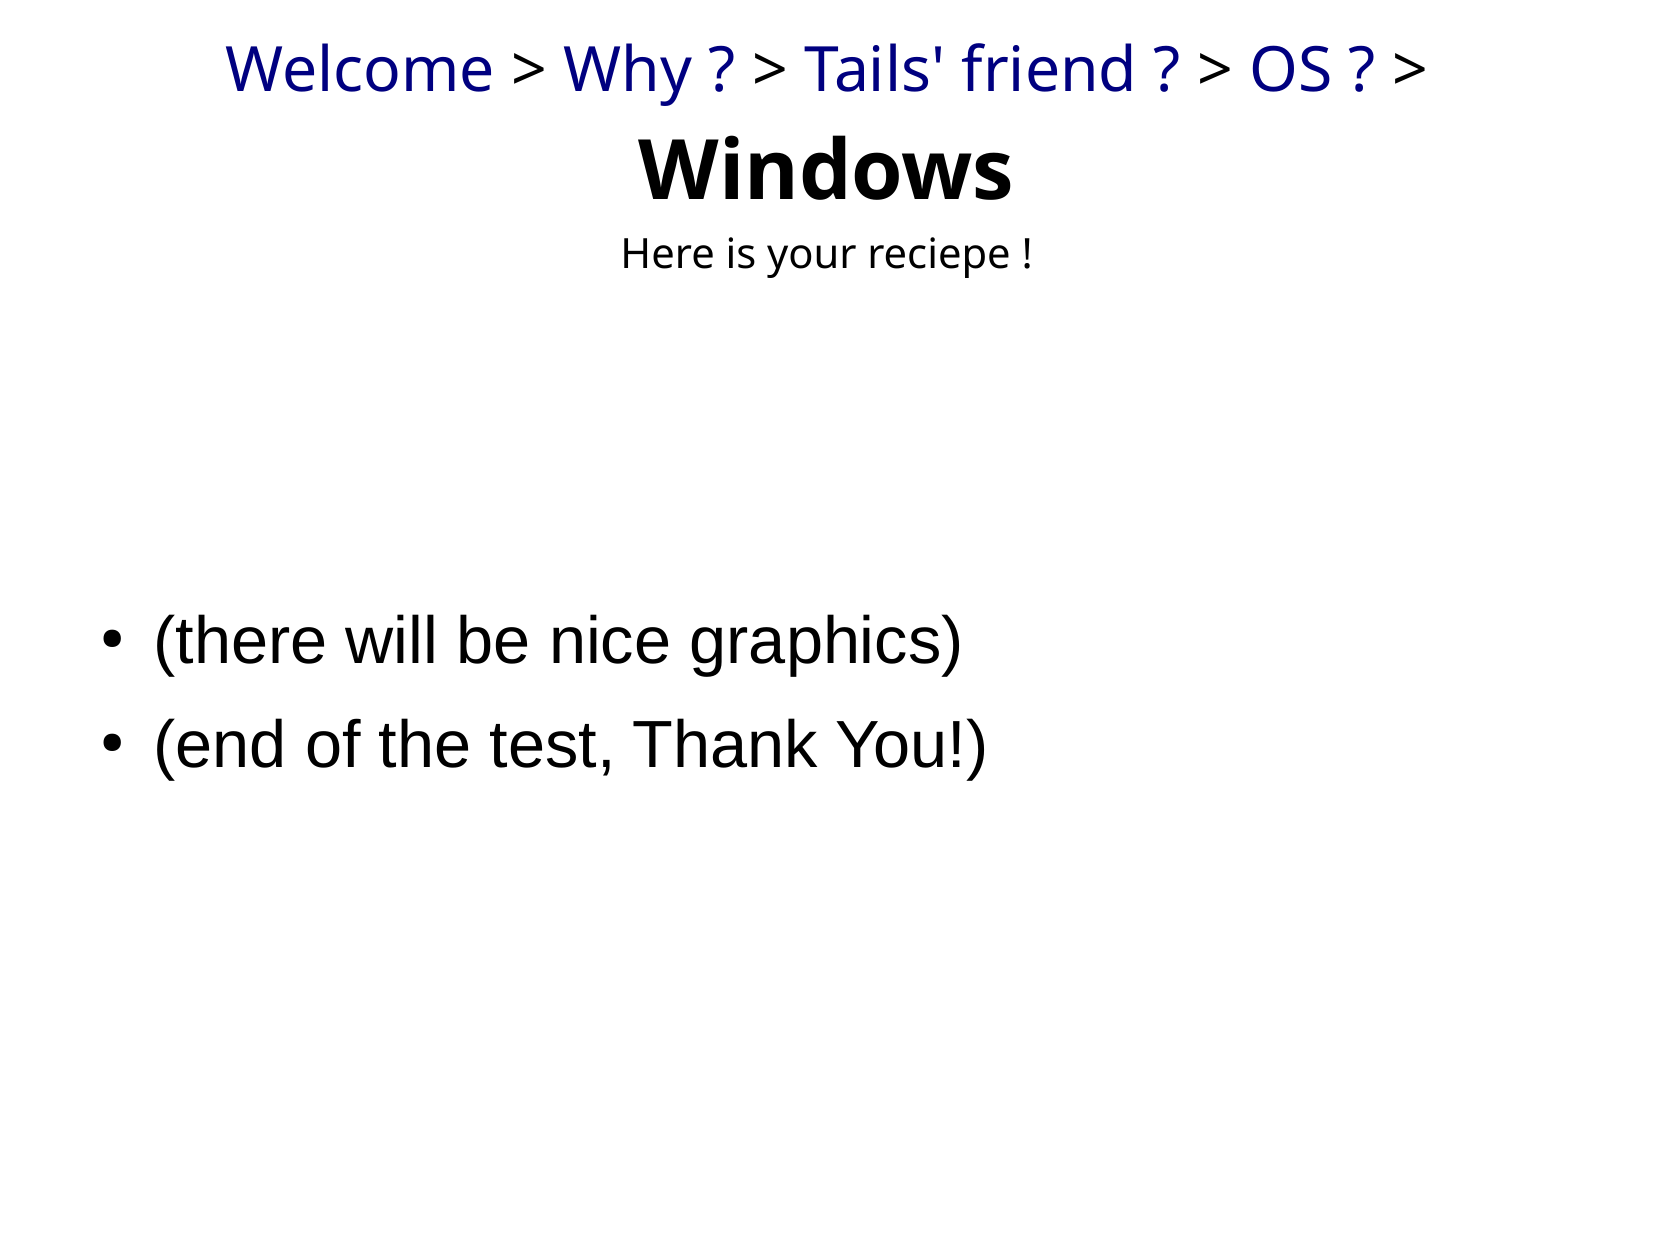

# Welcome > Why ? > Tails' friend ? > OS ? > Windows Here is your reciepe !
(there will be nice graphics)
(end of the test, Thank You!)